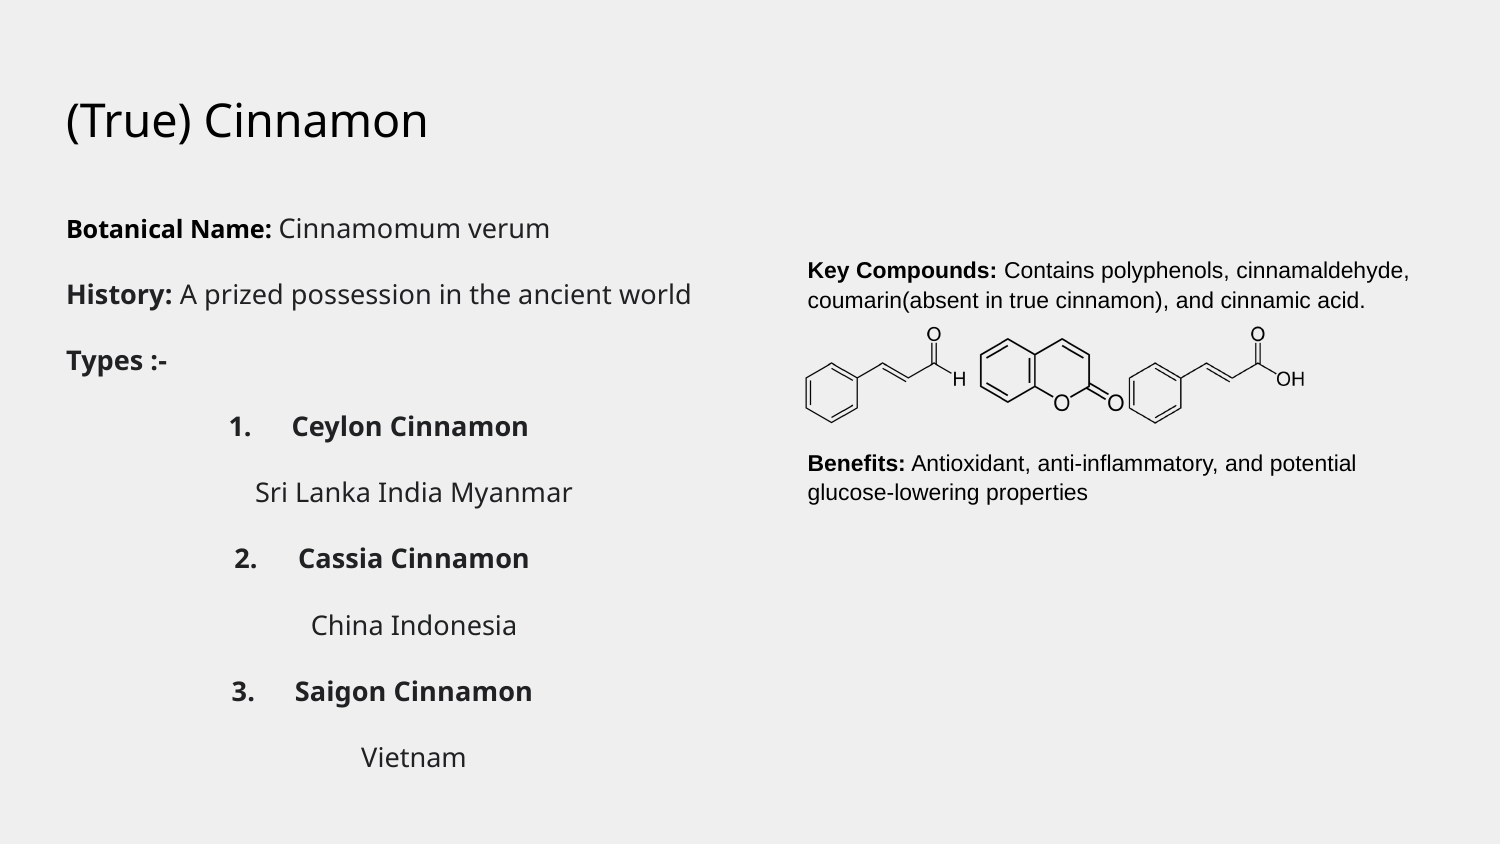

# (True) Cinnamon
Botanical Name: Cinnamomum verum
History: A prized possession in the ancient world
Types :-
Ceylon Cinnamon
Sri Lanka India Myanmar
Cassia Cinnamon
China Indonesia
Saigon Cinnamon
Vietnam
Key Compounds: Contains polyphenols, cinnamaldehyde, coumarin(absent in true cinnamon), and cinnamic acid.
Benefits: Antioxidant, anti-inflammatory, and potential glucose-lowering properties​